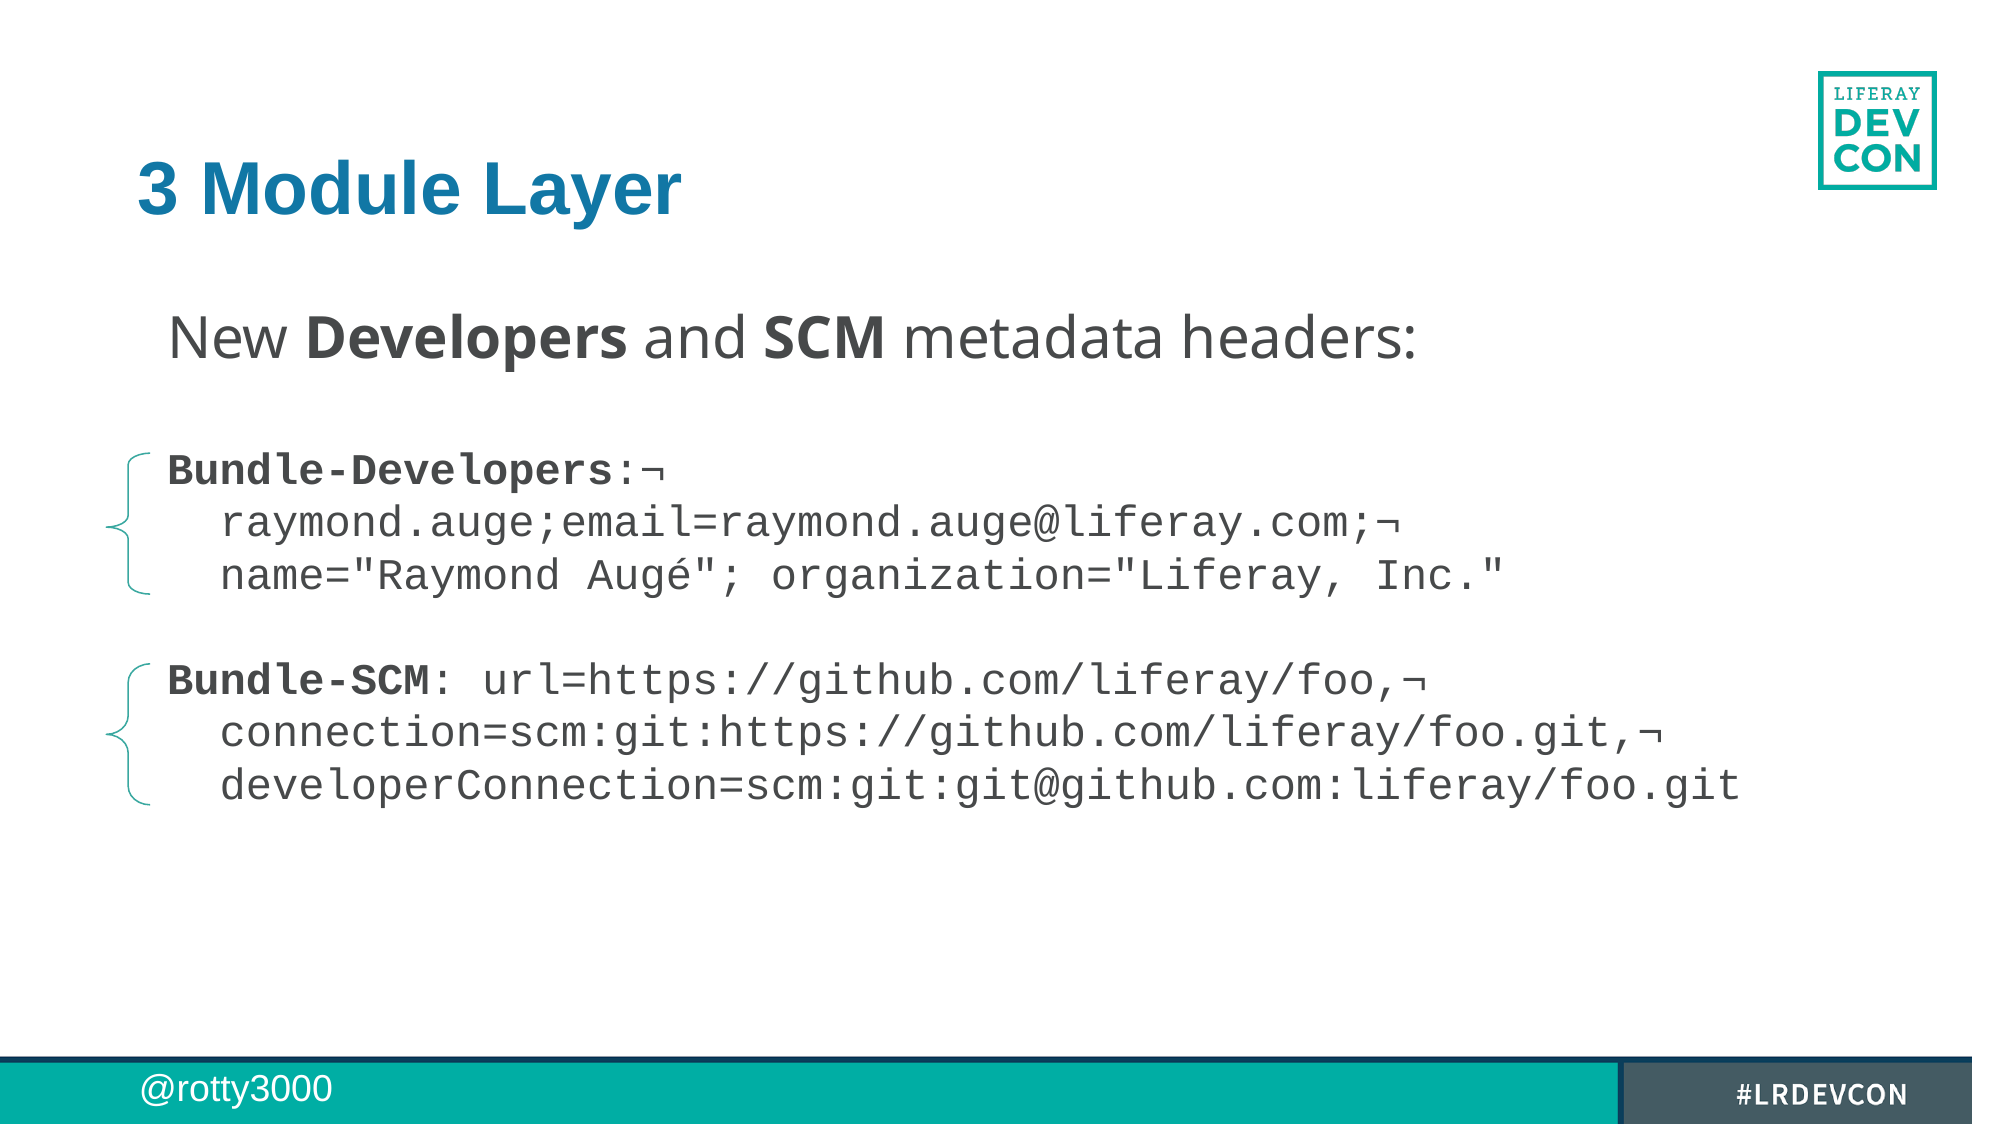

# 3 Module Layer
New Developers and SCM metadata headers:
Bundle-Developers:¬
 raymond.auge;email=raymond.auge@liferay.com;¬
 name="Raymond Augé"; organization="Liferay, Inc."
Bundle-SCM: url=https://github.com/liferay/foo,¬
 connection=scm:git:https://github.com/liferay/foo.git,¬
 developerConnection=scm:git:git@github.com:liferay/foo.git
@rotty3000